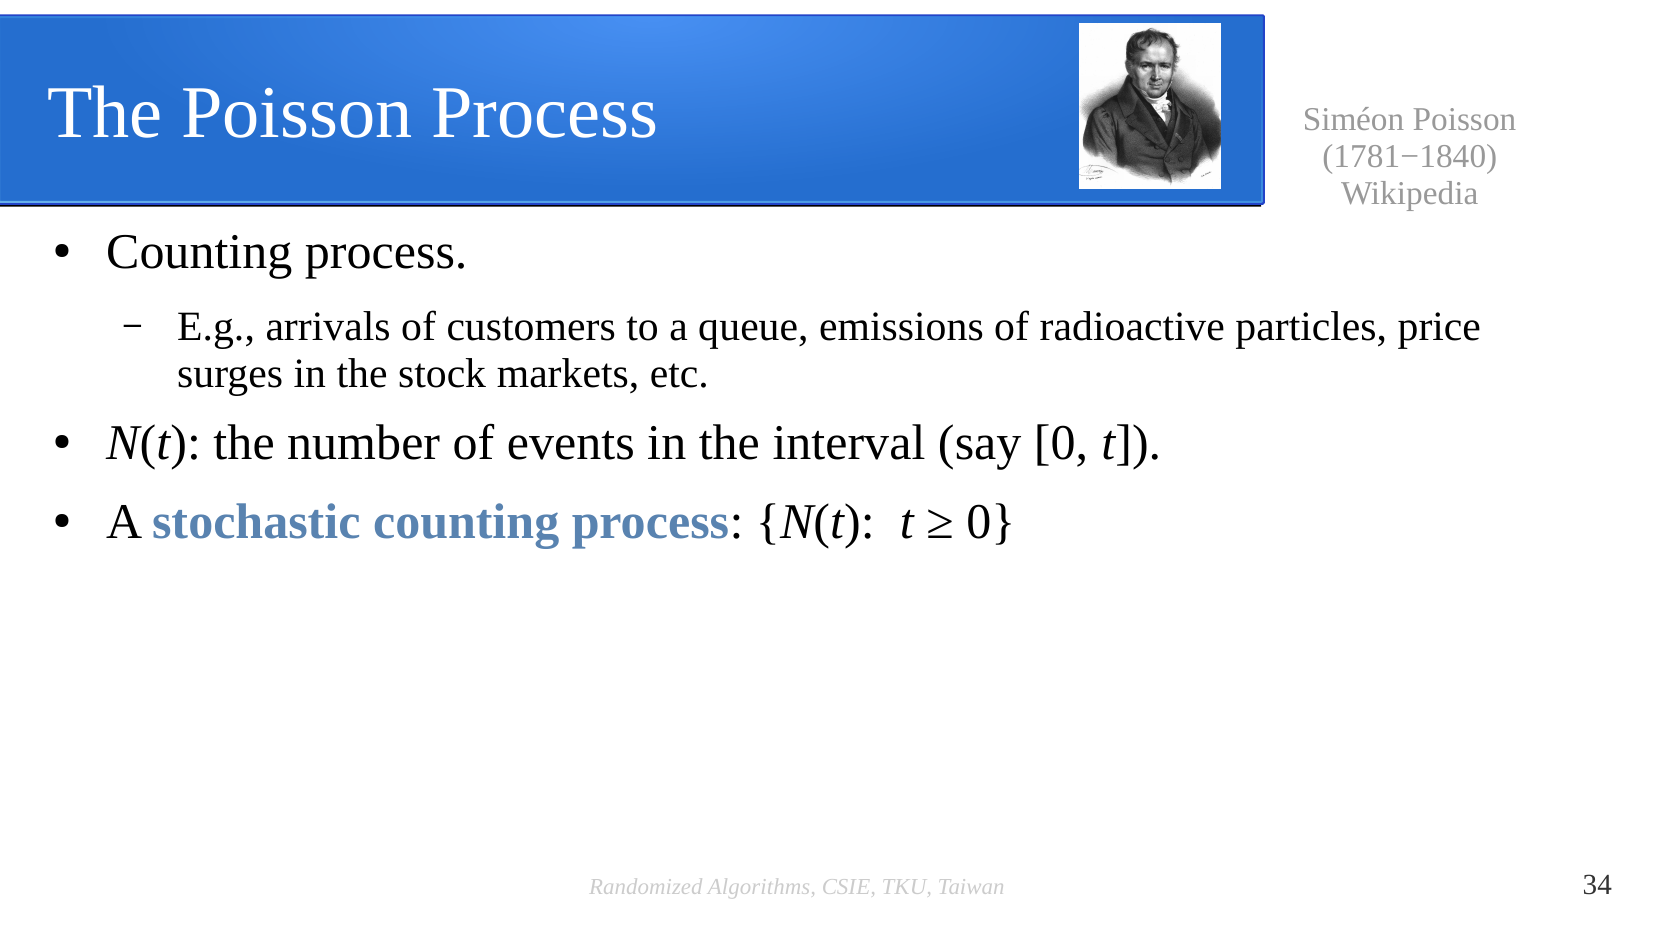

# The Poisson Process
Siméon Poisson (1781−1840)
Wikipedia
Counting process.
E.g., arrivals of customers to a queue, emissions of radioactive particles, price surges in the stock markets, etc.
N(t): the number of events in the interval (say [0, t]).
A stochastic counting process: {N(t): t ≥ 0}
34
Randomized Algorithms, CSIE, TKU, Taiwan